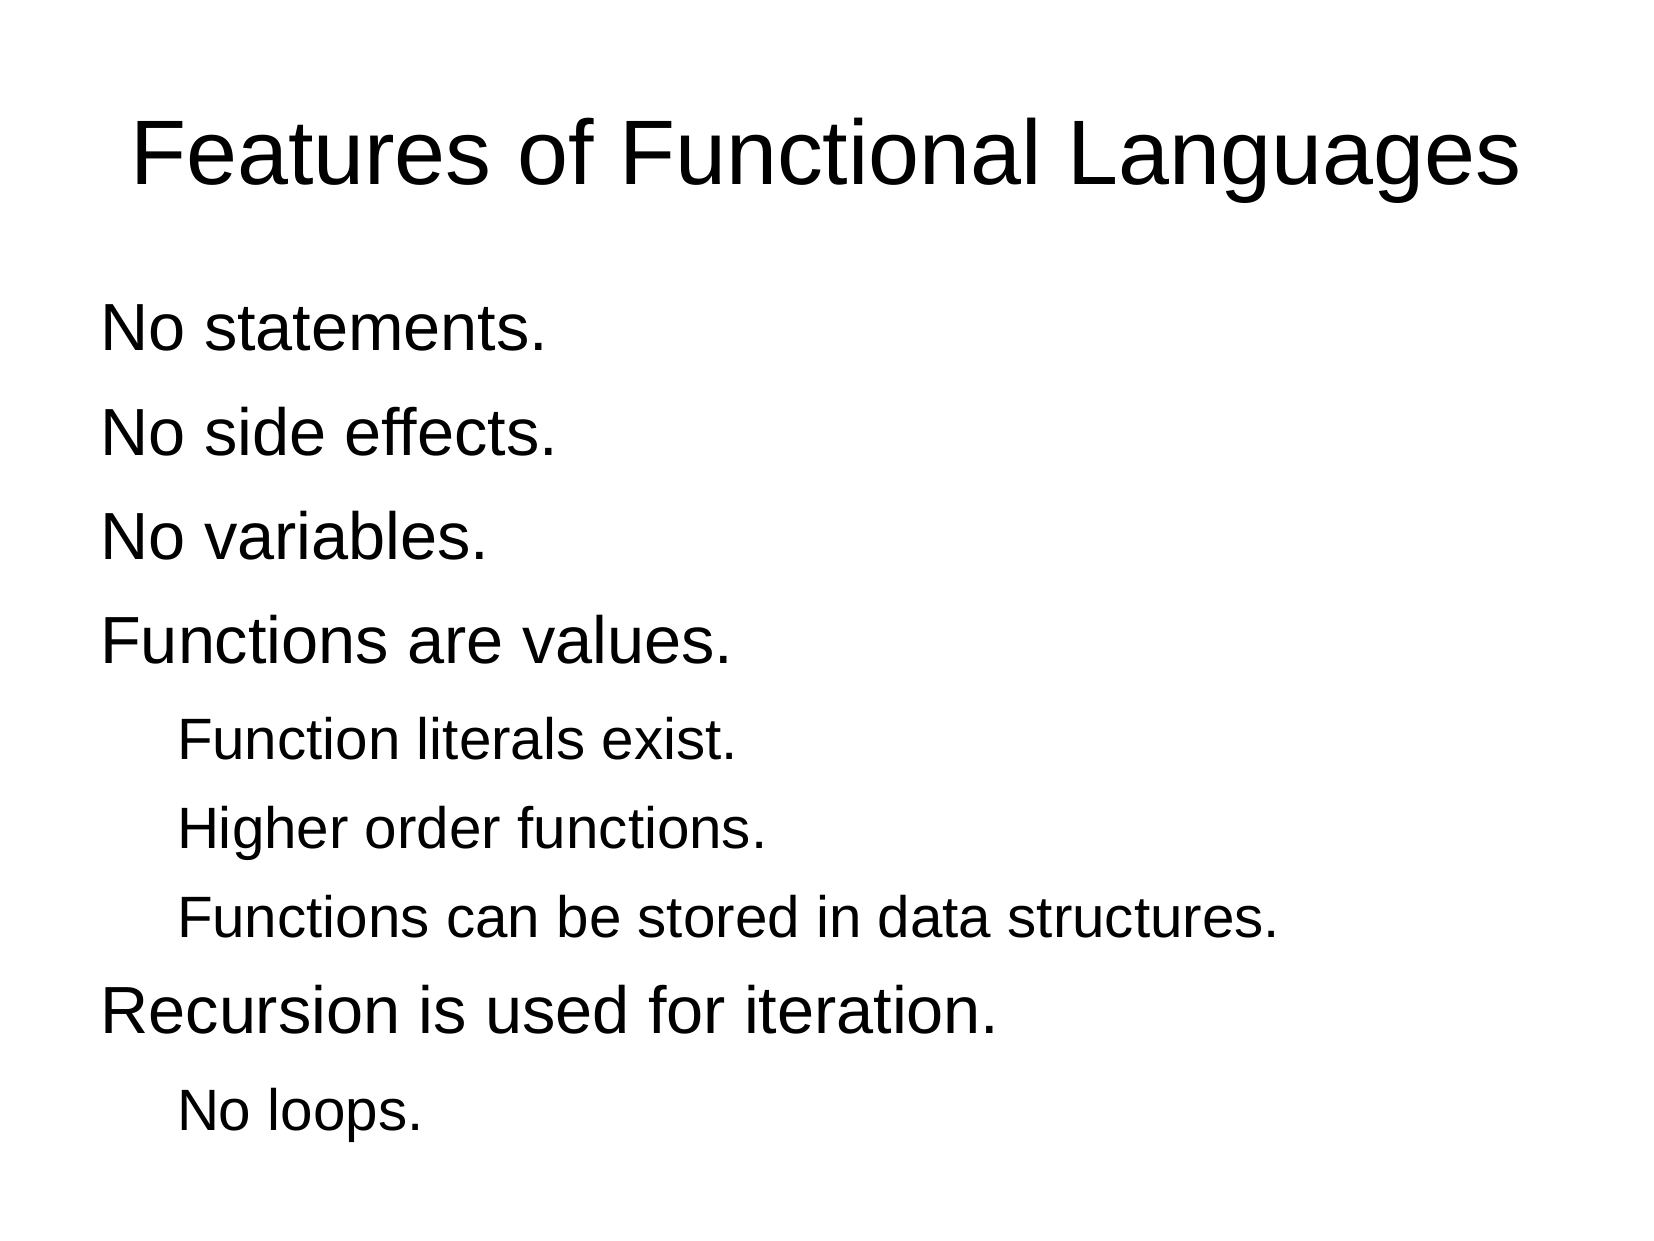

# Features of Functional Languages
No statements.
No side effects.
No variables.
Functions are values.
Function literals exist.
Higher order functions.
Functions can be stored in data structures.
Recursion is used for iteration.
No loops.